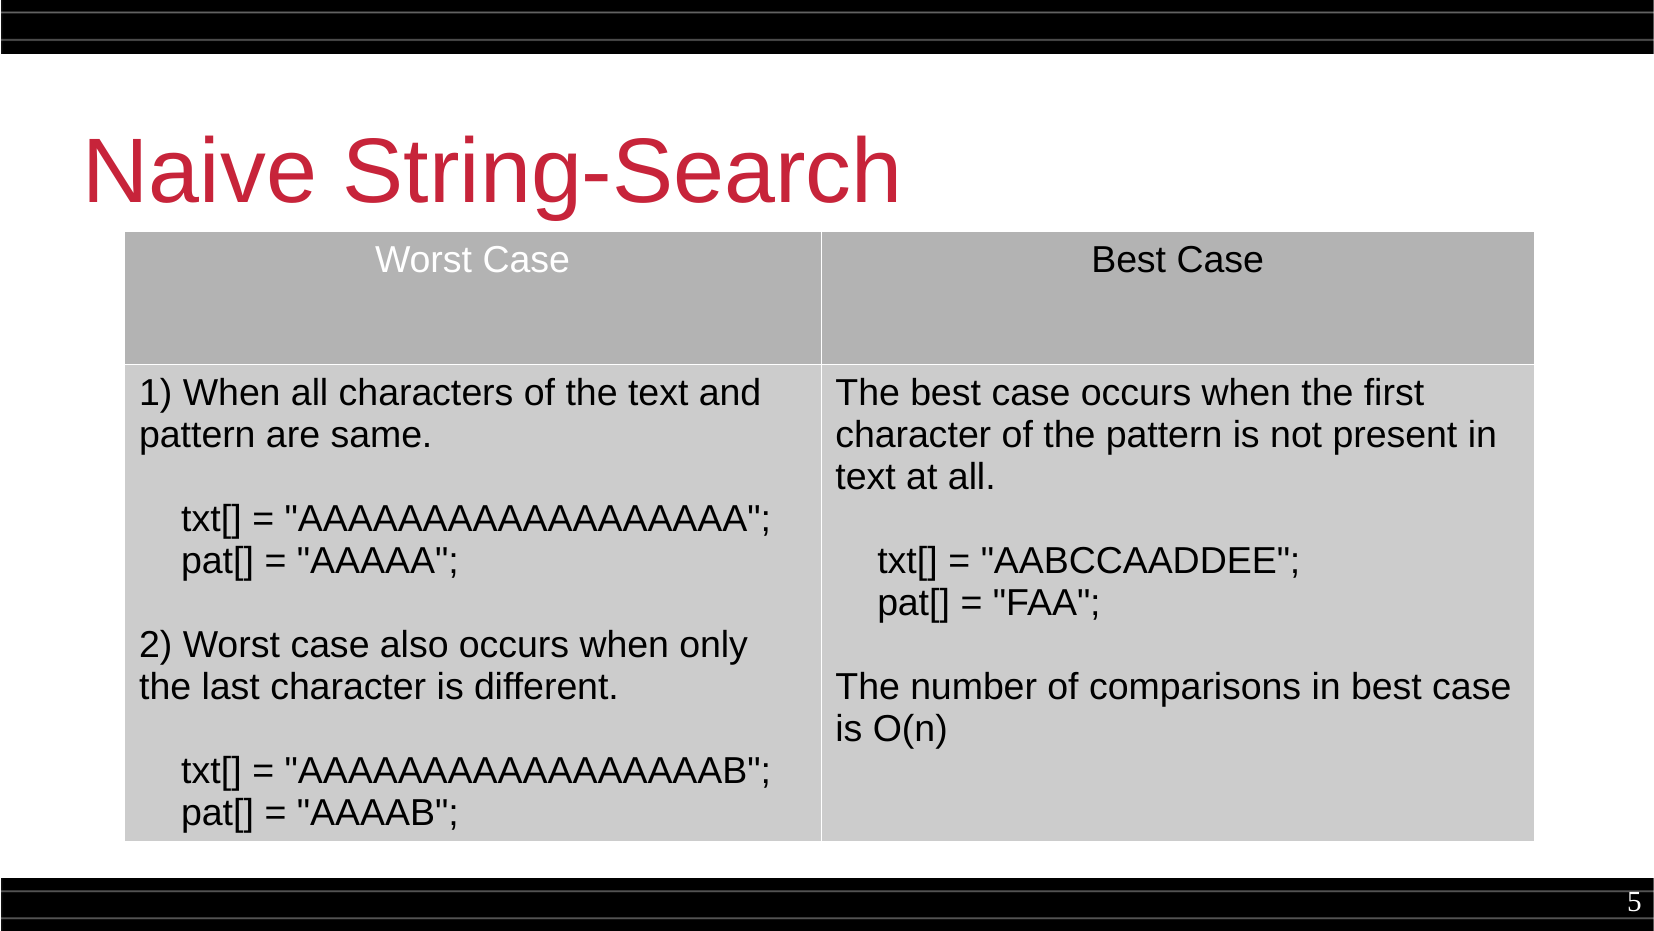

# Naive String-Search
| Worst Case | Best Case |
| --- | --- |
| 1) When all characters of the text and pattern are same. txt[] = "AAAAAAAAAAAAAAAAAA"; pat[] = "AAAAA"; 2) Worst case also occurs when only the last character is different. txt[] = "AAAAAAAAAAAAAAAAAB"; pat[] = "AAAAB"; | The best case occurs when the first character of the pattern is not present in text at all. txt[] = "AABCCAADDEE"; pat[] = "FAA"; The number of comparisons in best case is O(n) |